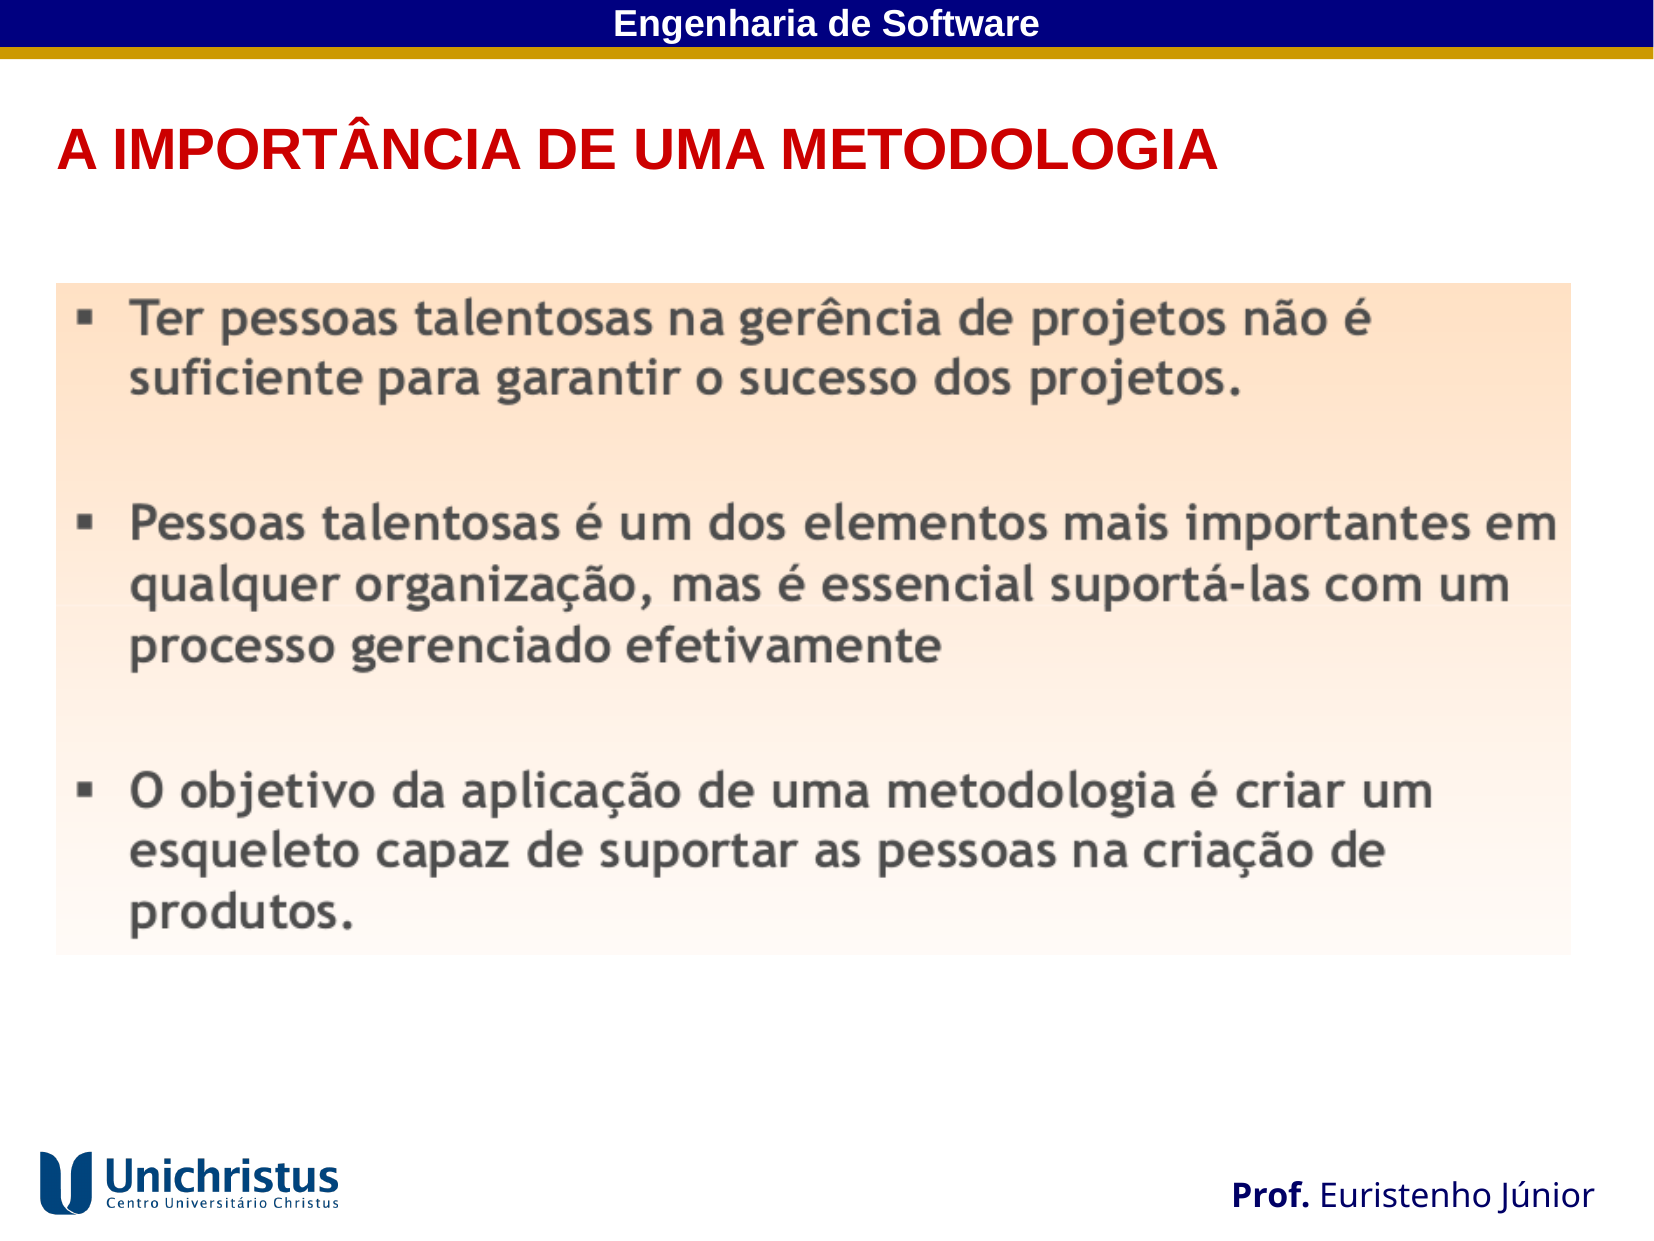

Engenharia de Software
A IMPORTÂNCIA DE UMA METODOLOGIA
Prof. Euristenho Júnior